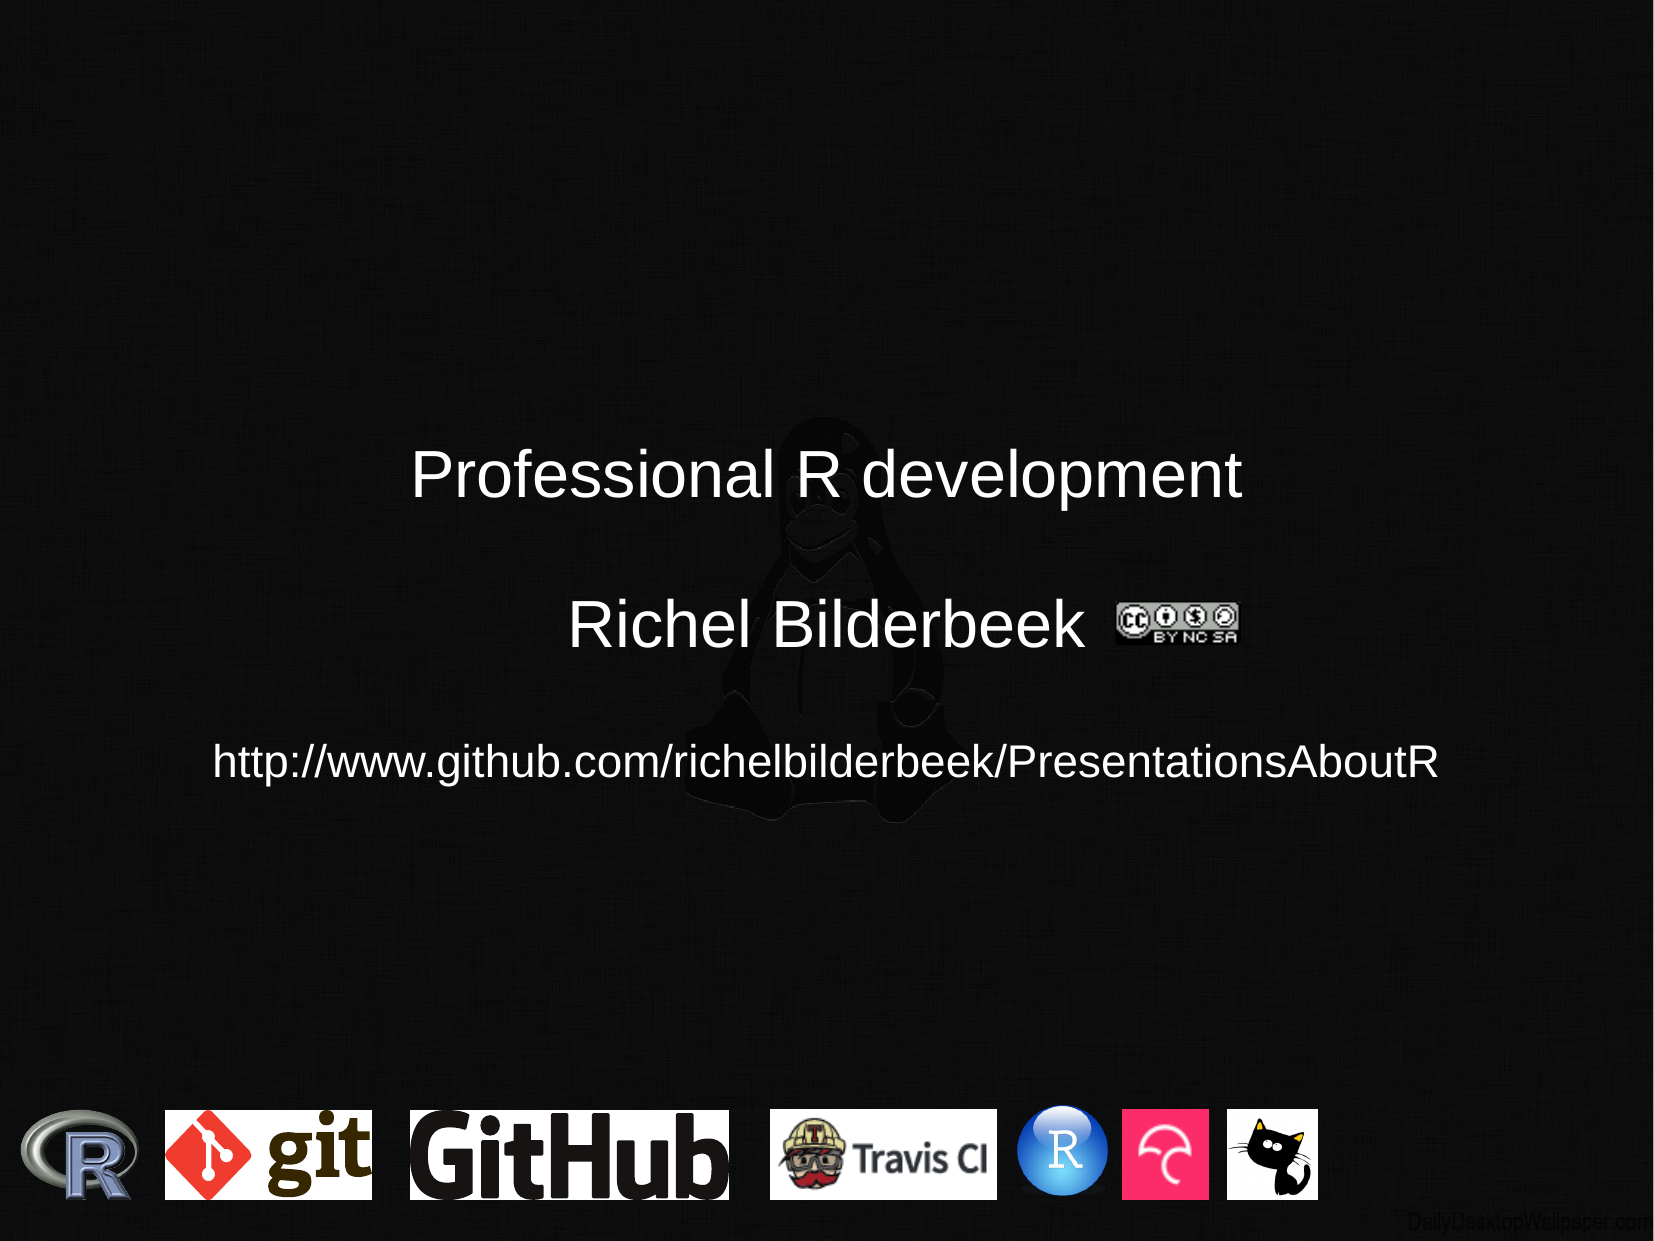

# Professional R development
Richel Bilderbeek
http://www.github.com/richelbilderbeek/PresentationsAboutR